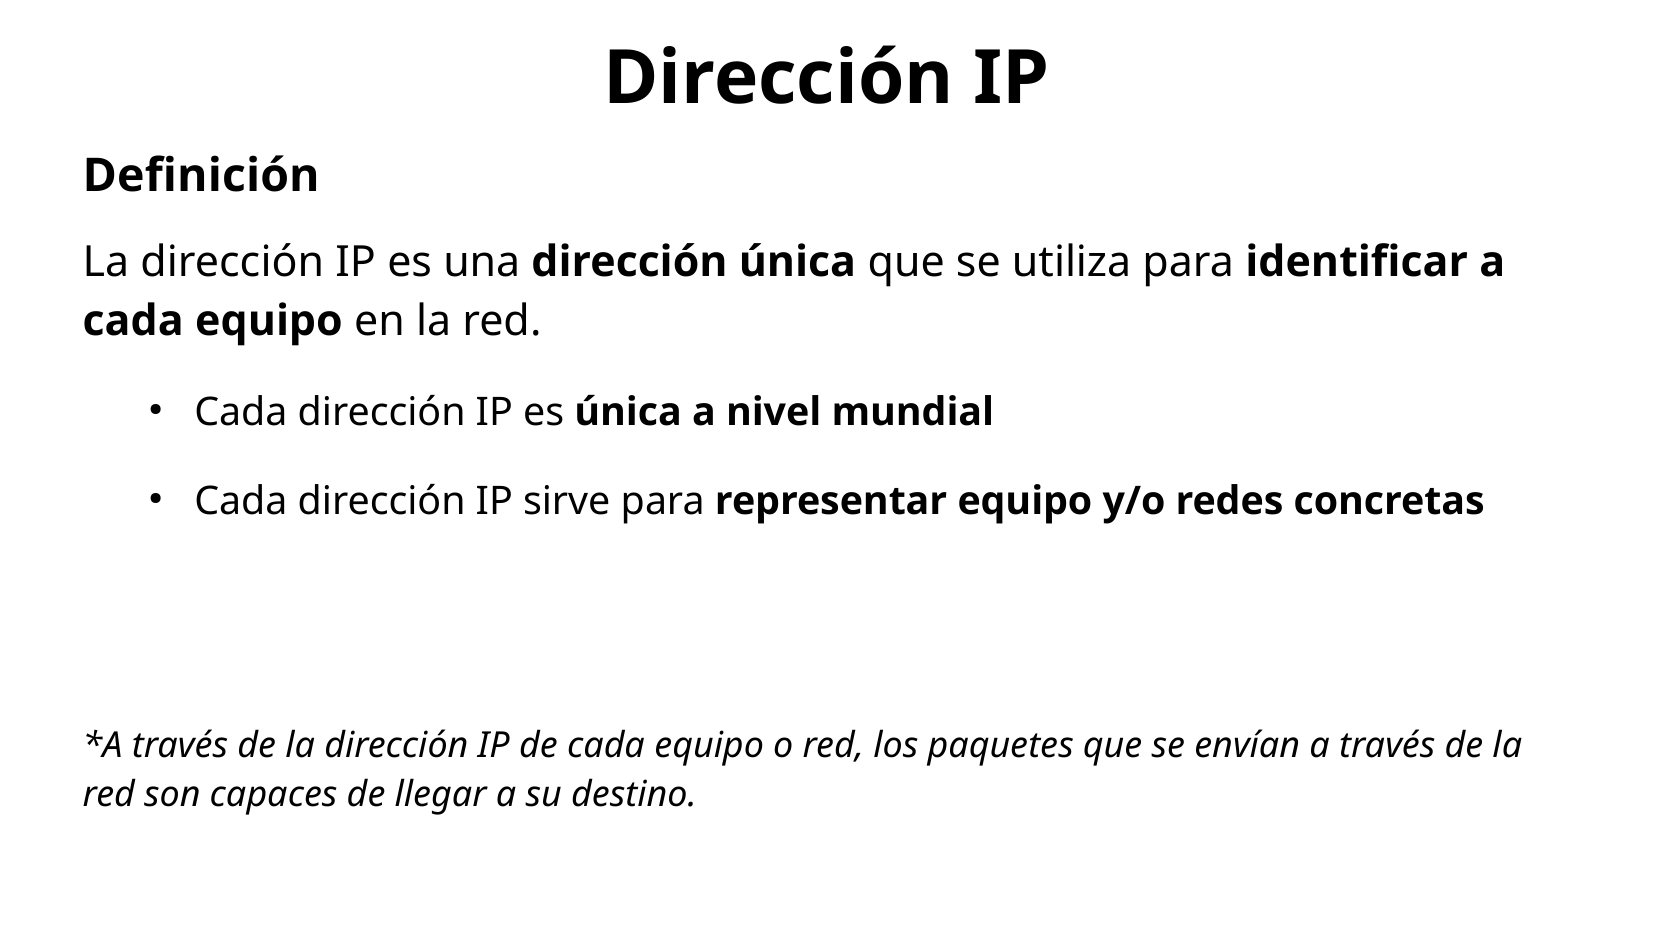

# Dirección IP
Definición
La dirección IP es una dirección única que se utiliza para identificar a cada equipo en la red.
Cada dirección IP es única a nivel mundial
Cada dirección IP sirve para representar equipo y/o redes concretas
*A través de la dirección IP de cada equipo o red, los paquetes que se envían a través de la red son capaces de llegar a su destino.